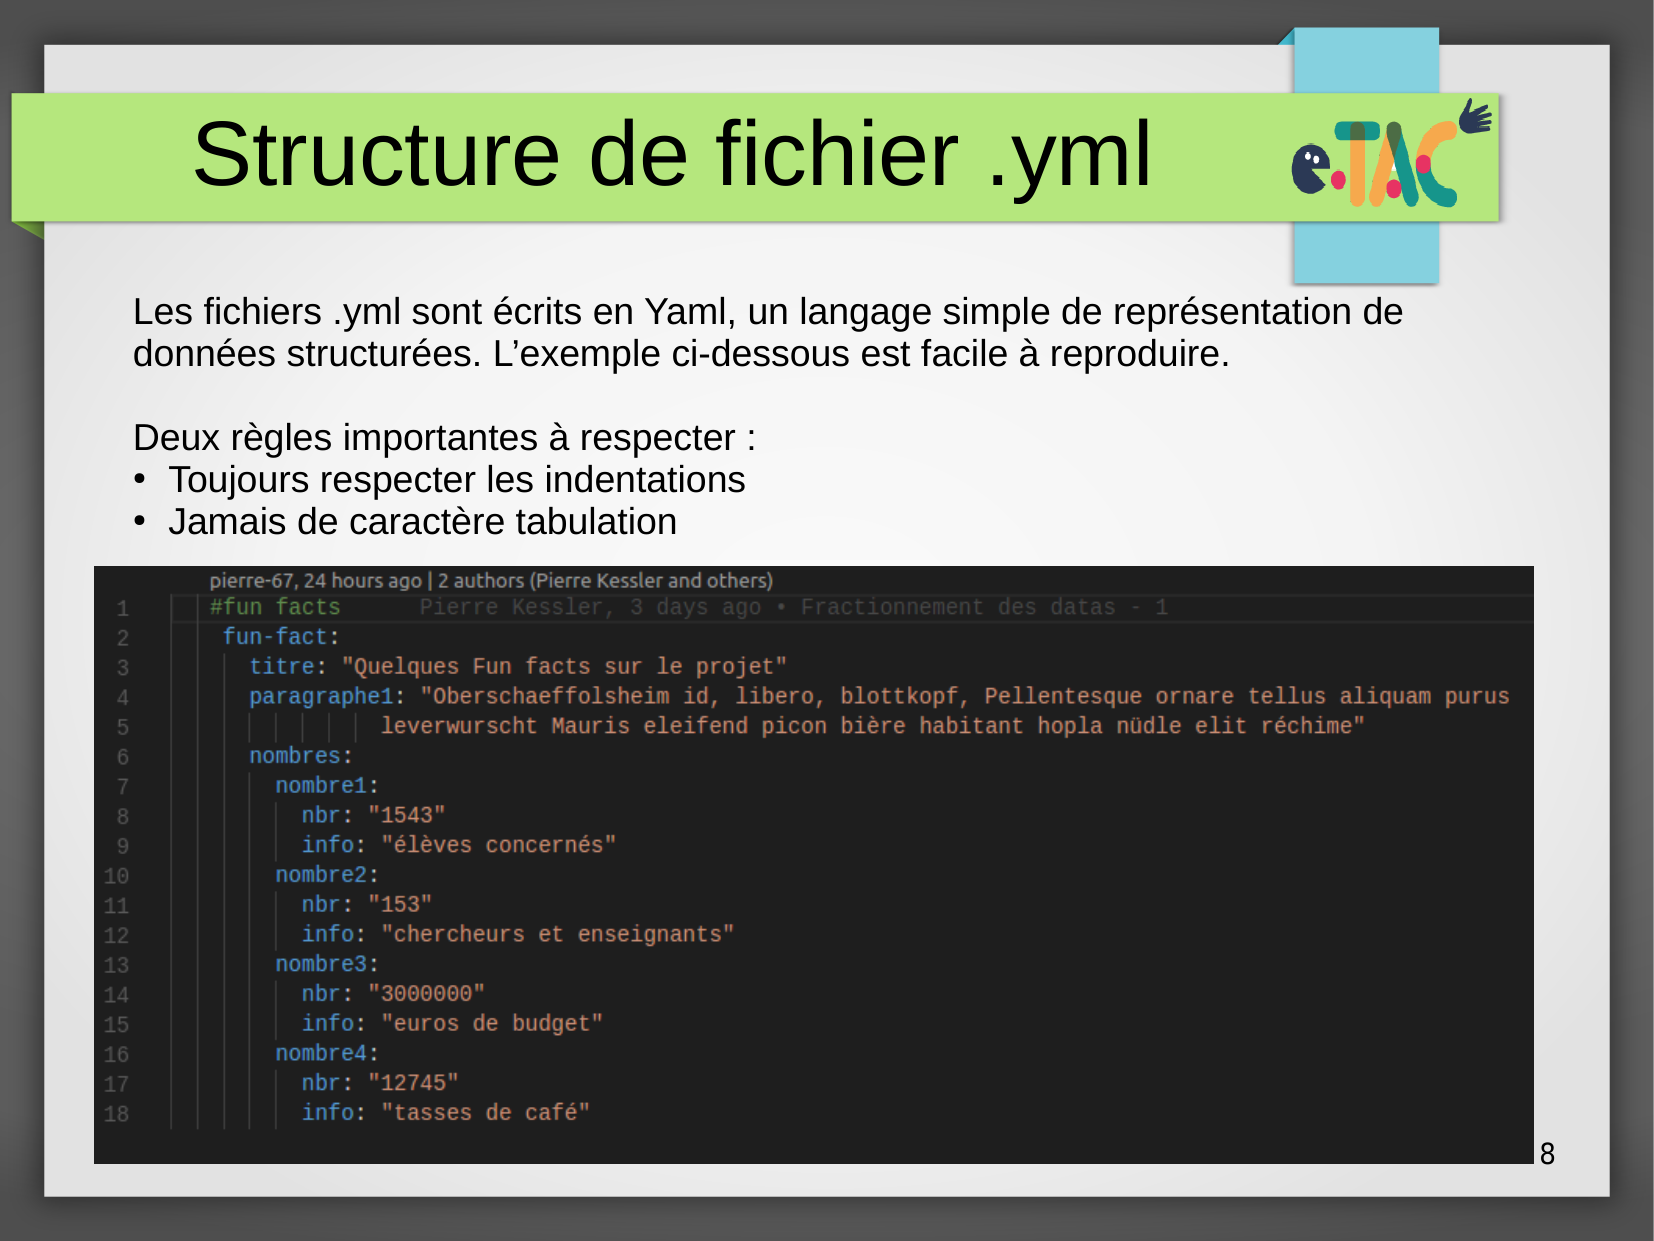

# Structure de fichier .yml
Les fichiers .yml sont écrits en Yaml, un langage simple de représentation de données structurées. L’exemple ci-dessous est facile à reproduire.
Deux règles importantes à respecter :
Toujours respecter les indentations
Jamais de caractère tabulation